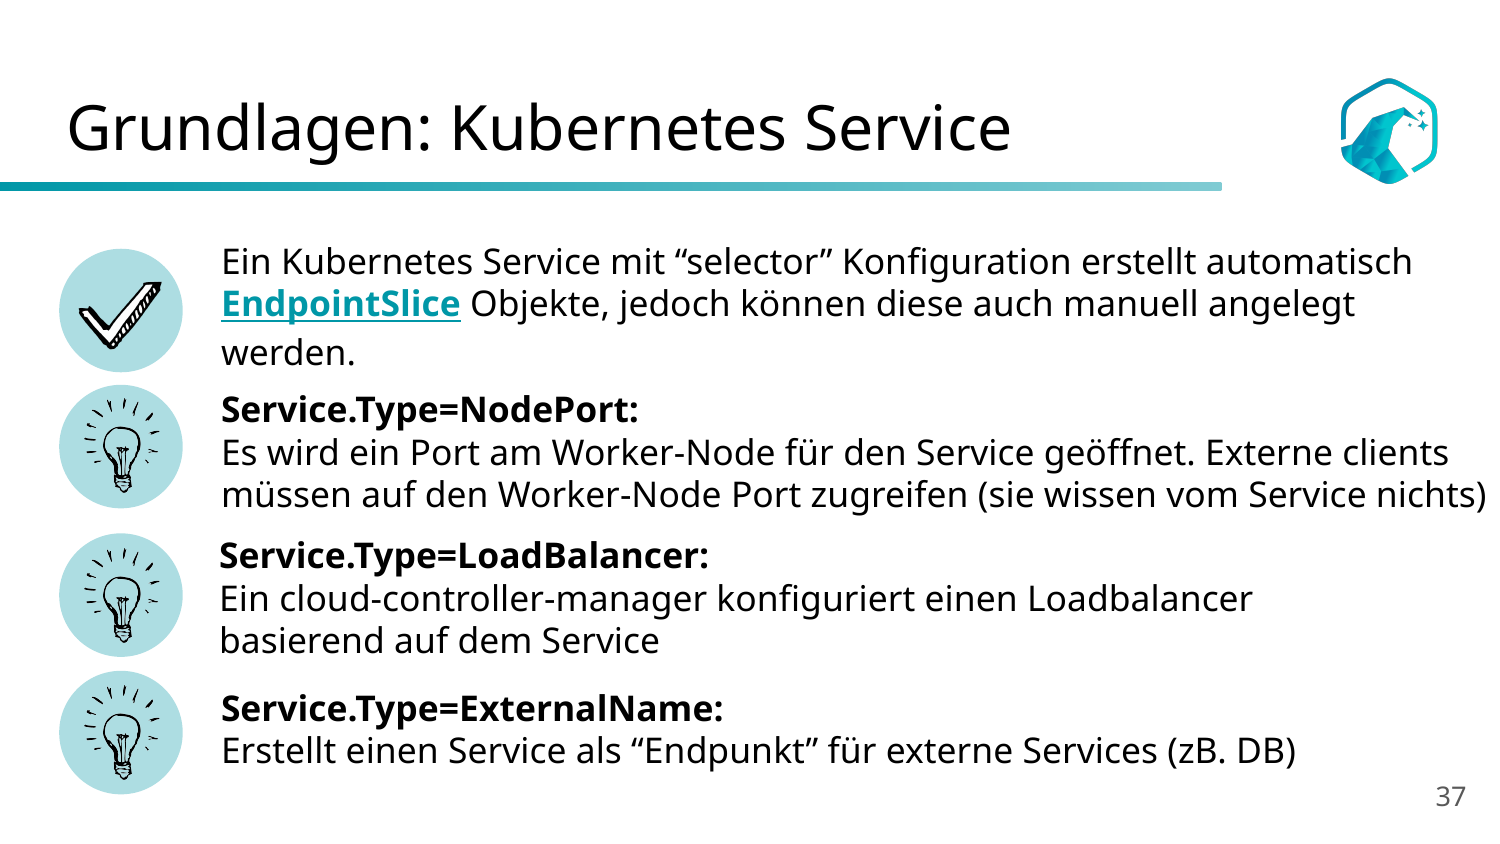

# Grundlagen: Kubernetes Service
Ein Kubernetes Service mit “selector” Konfiguration erstellt automatisch EndpointSlice Objekte, jedoch können diese auch manuell angelegt werden.
Service.Type=NodePort:
Es wird ein Port am Worker-Node für den Service geöffnet. Externe clients müssen auf den Worker-Node Port zugreifen (sie wissen vom Service nichts)
Service.Type=LoadBalancer:
Ein cloud-controller-manager konfiguriert einen Loadbalancer basierend auf dem Service
Service.Type=ExternalName:
Erstellt einen Service als “Endpunkt” für externe Services (zB. DB)